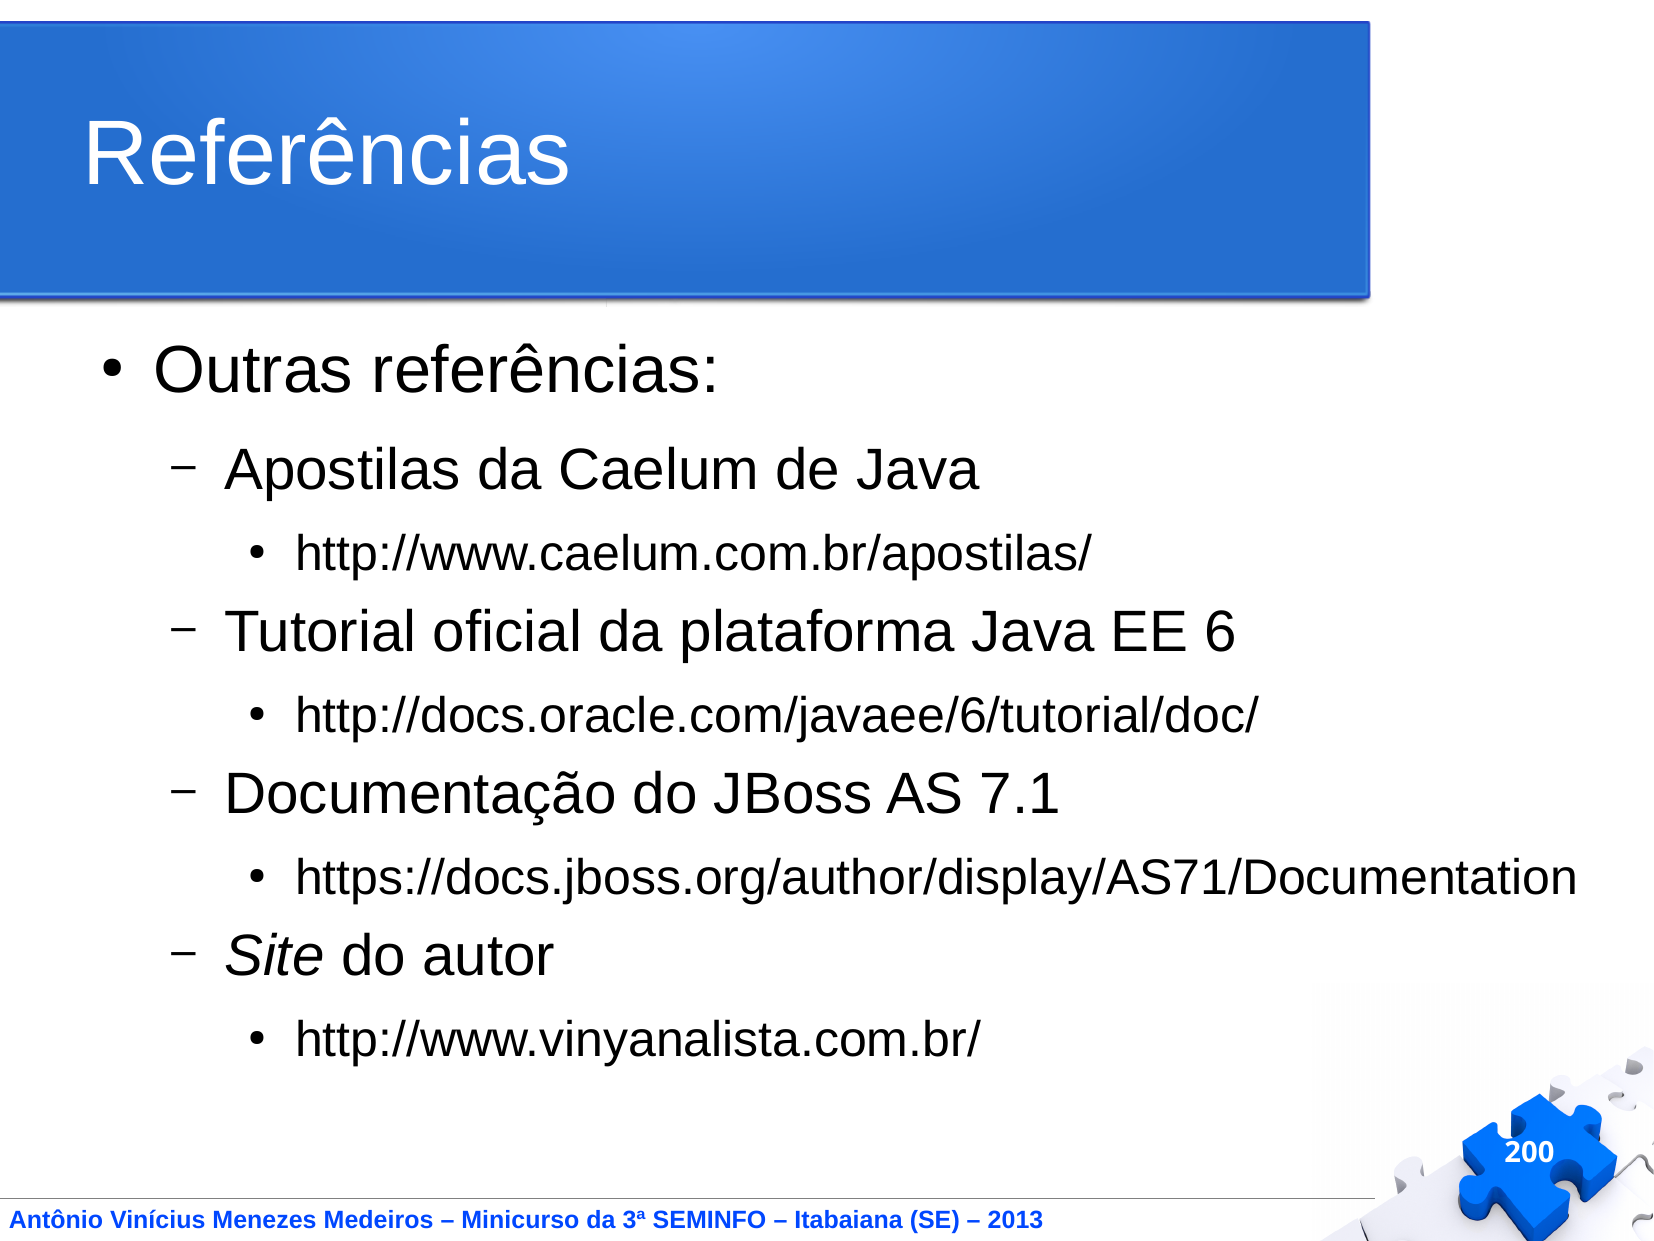

# Referências
Outras referências:
Apostilas da Caelum de Java
http://www.caelum.com.br/apostilas/
Tutorial oficial da plataforma Java EE 6
http://docs.oracle.com/javaee/6/tutorial/doc/
Documentação do JBoss AS 7.1
https://docs.jboss.org/author/display/AS71/Documentation
Site do autor
http://www.vinyanalista.com.br/
200